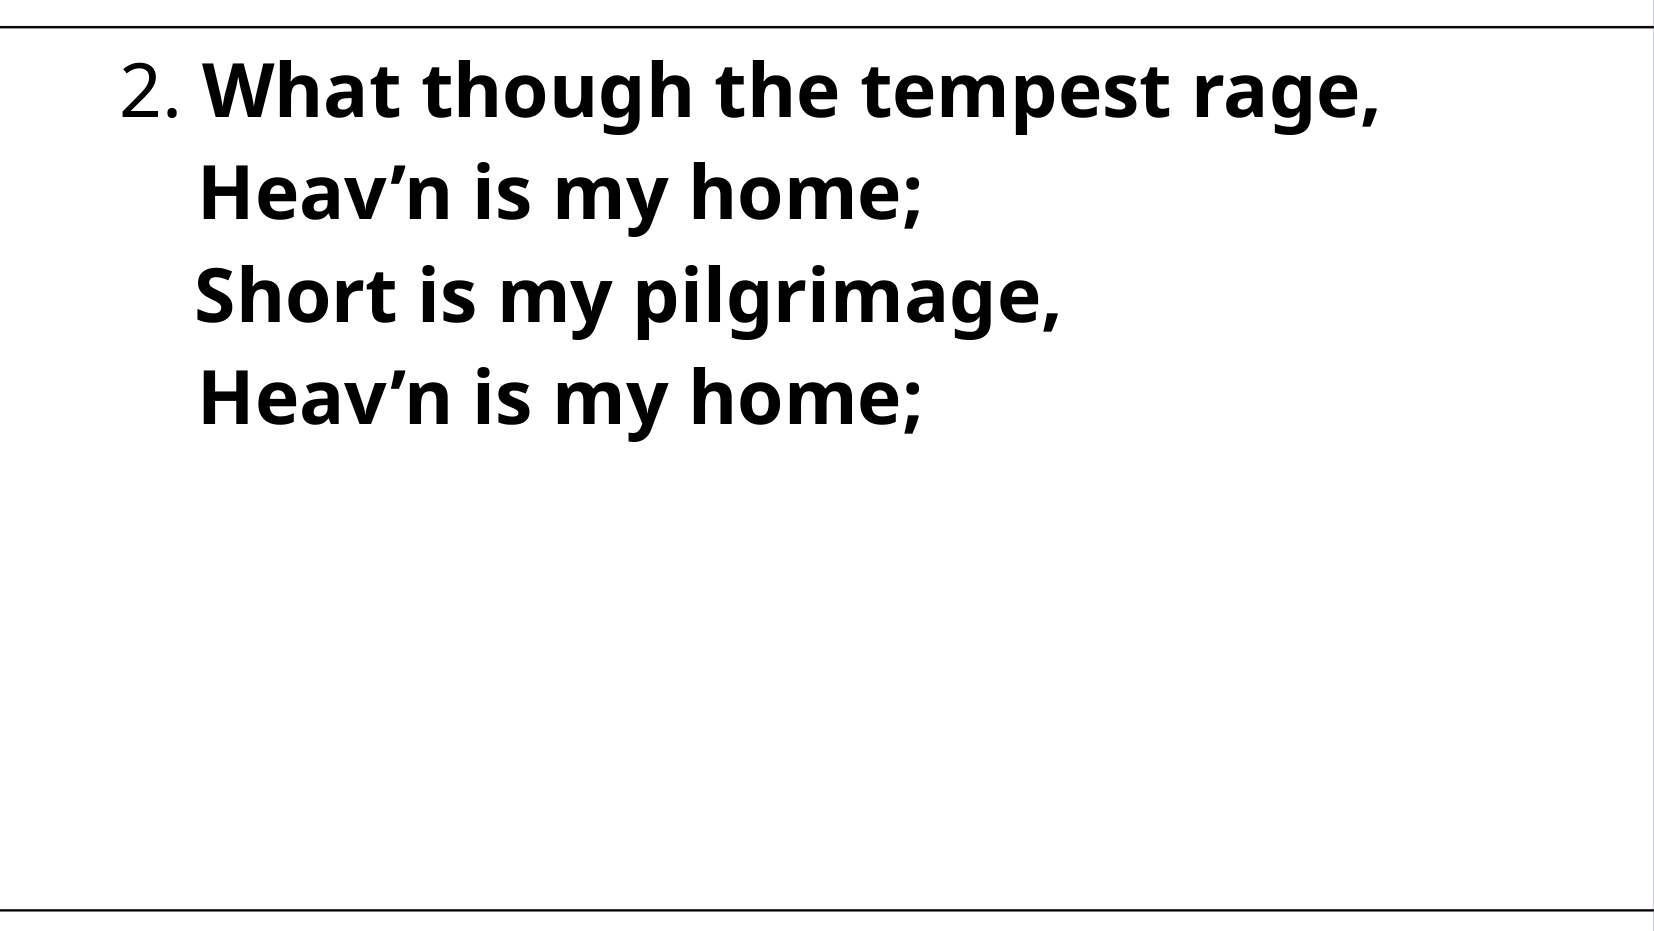

2. What though the tempest rage,
 Heav’n is my home;
Short is my pilgrimage,
 Heav’n is my home;